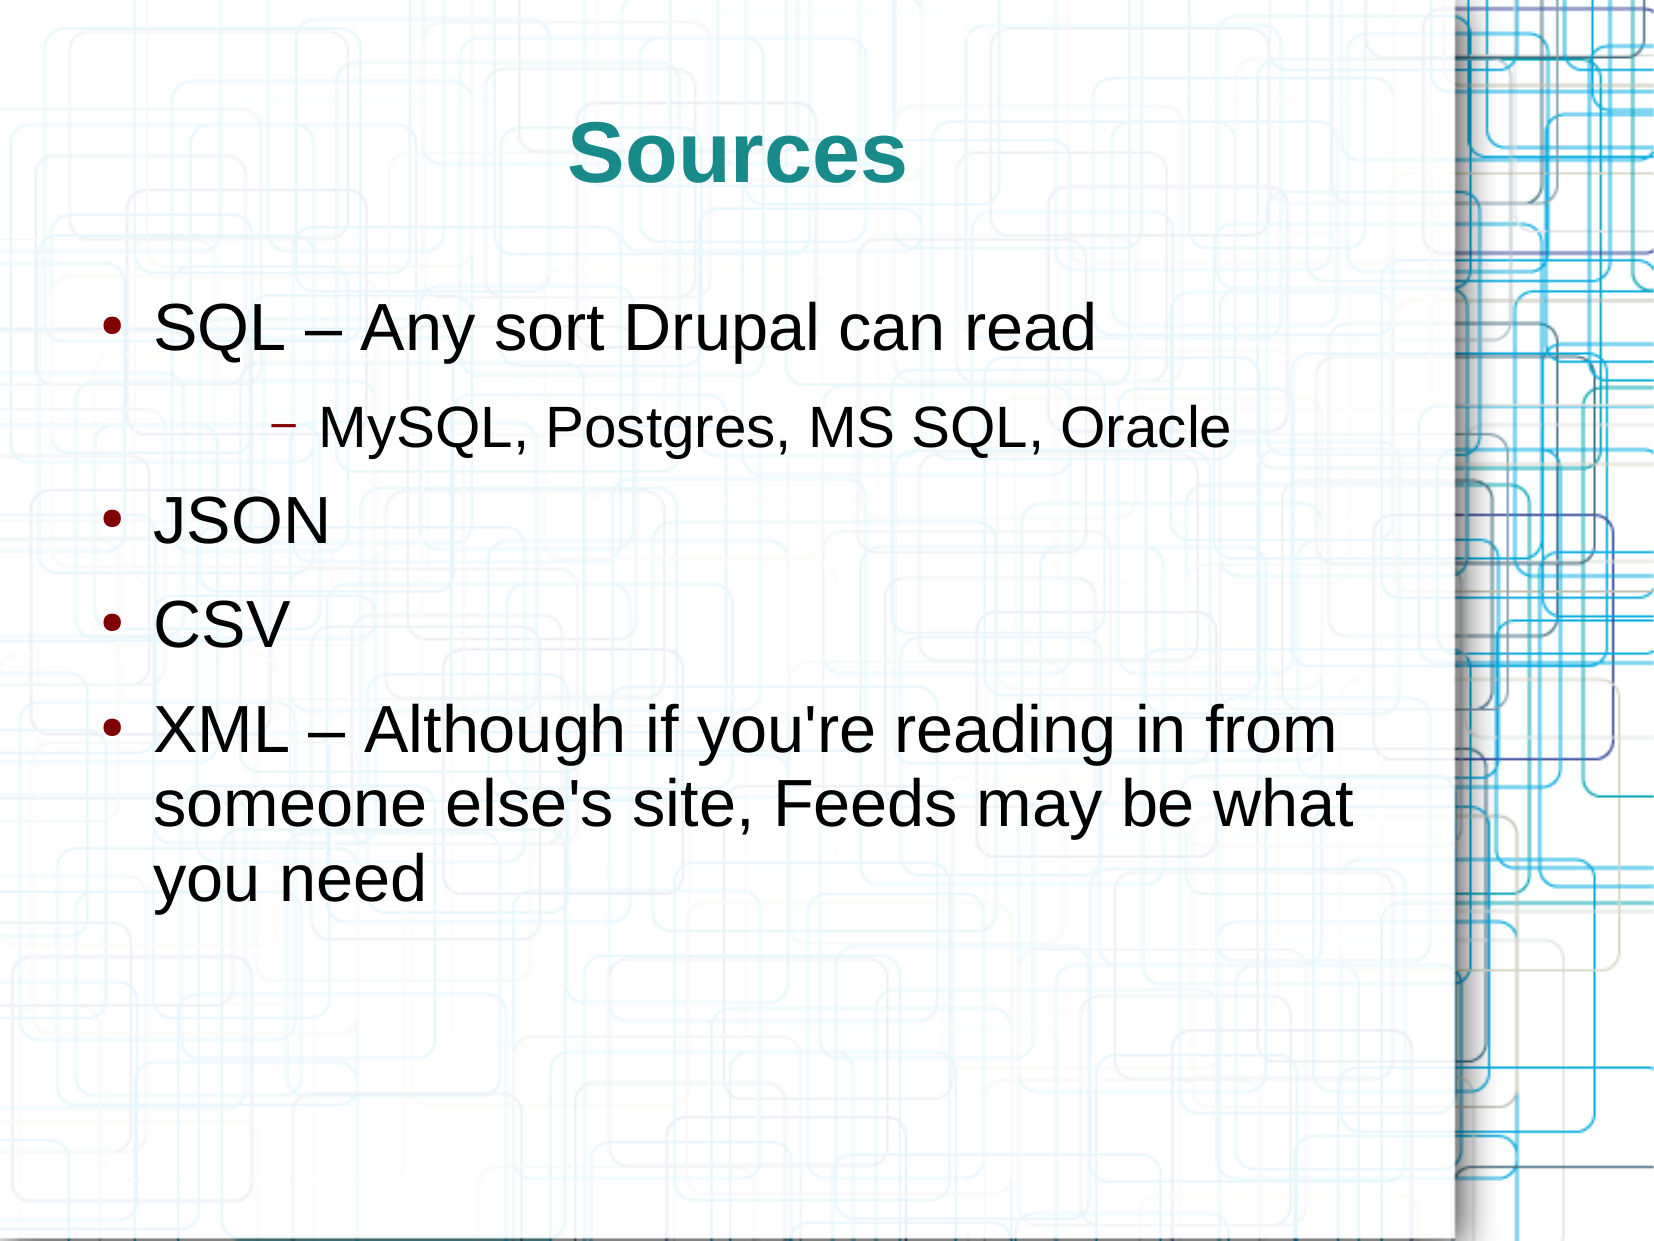

# Sources
SQL – Any sort Drupal can read
MySQL, Postgres, MS SQL, Oracle
JSON
CSV
XML – Although if you're reading in from someone else's site, Feeds may be what you need